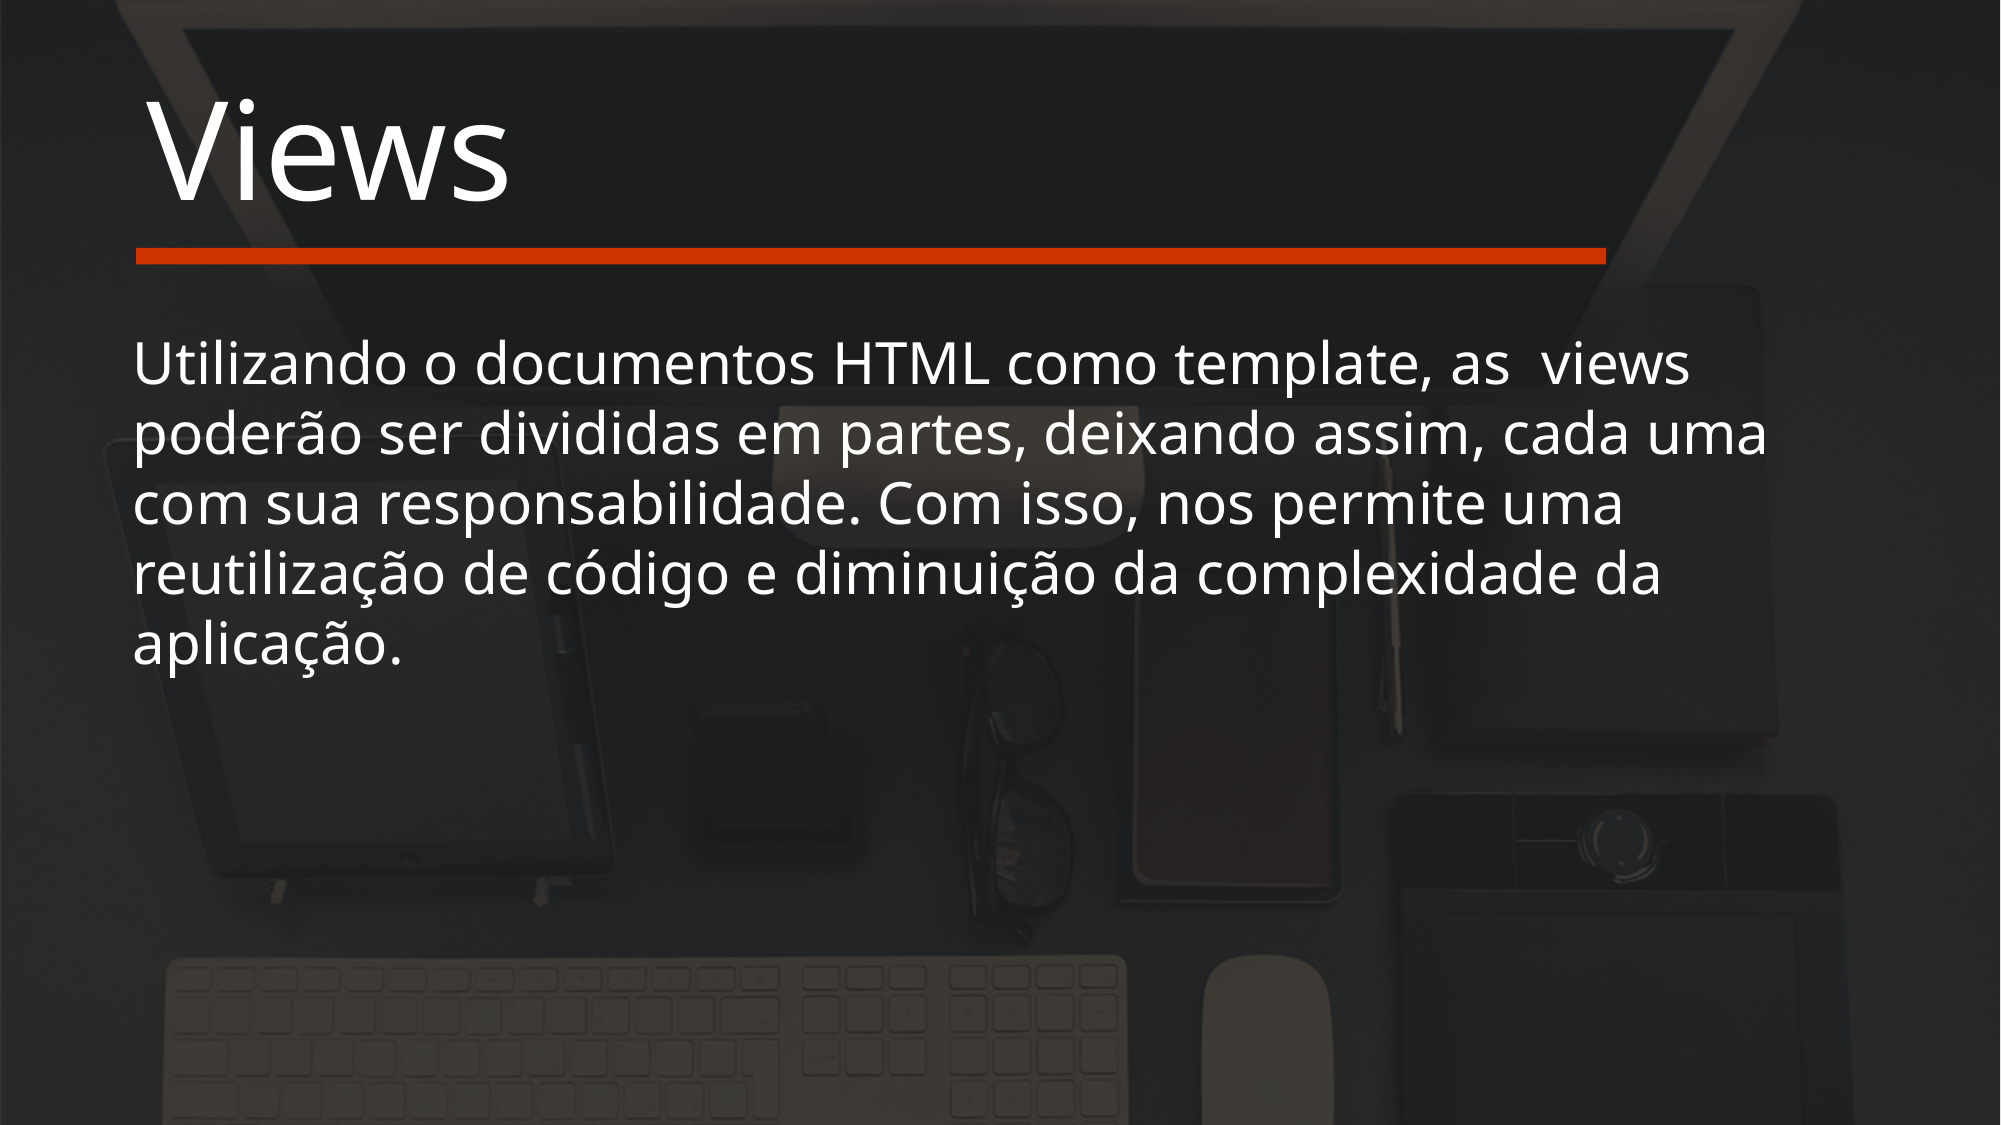

Views
Utilizando o documentos HTML como template, as views poderão ser divididas em partes, deixando assim, cada uma com sua responsabilidade. Com isso, nos permite uma reutilização de código e diminuição da complexidade da aplicação.